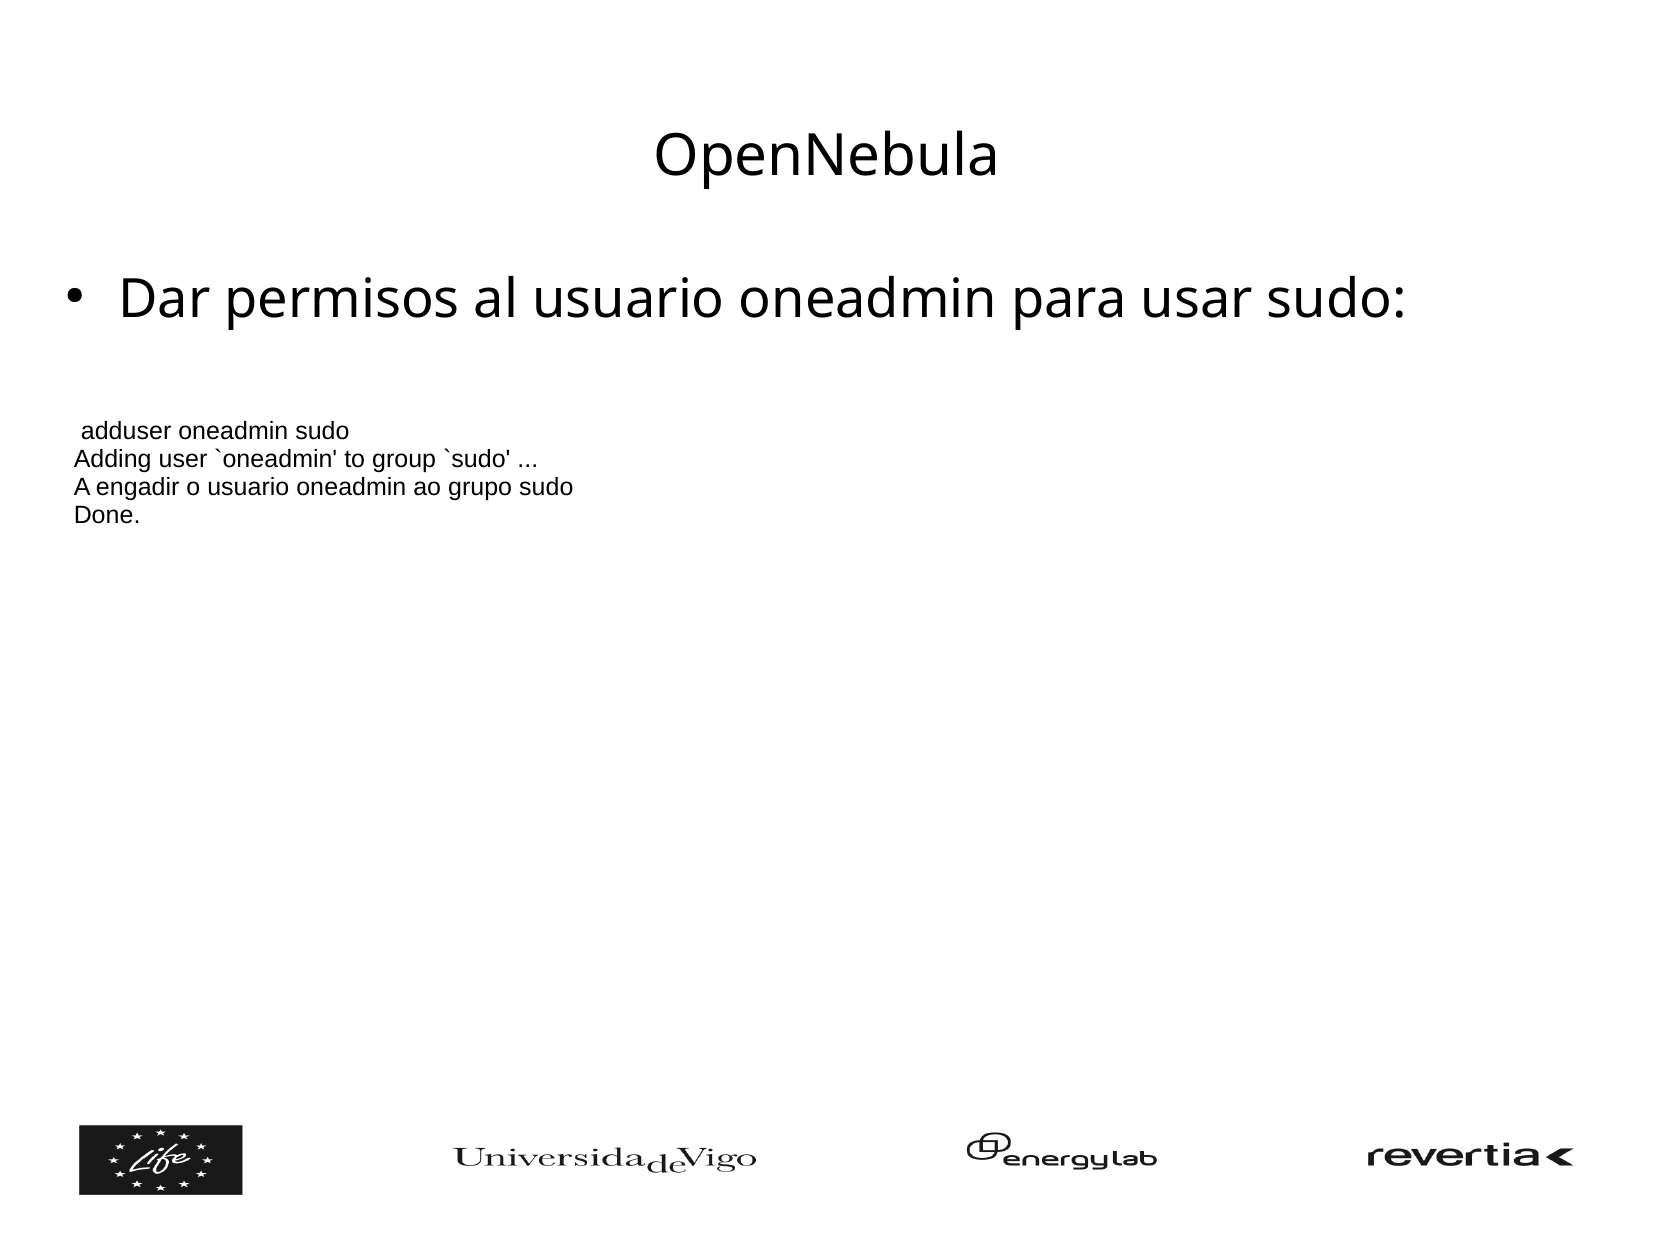

# OpenNebula
Dar permisos al usuario oneadmin para usar sudo:
 adduser oneadmin sudo
Adding user `oneadmin' to group `sudo' ...
A engadir o usuario oneadmin ao grupo sudo
Done.